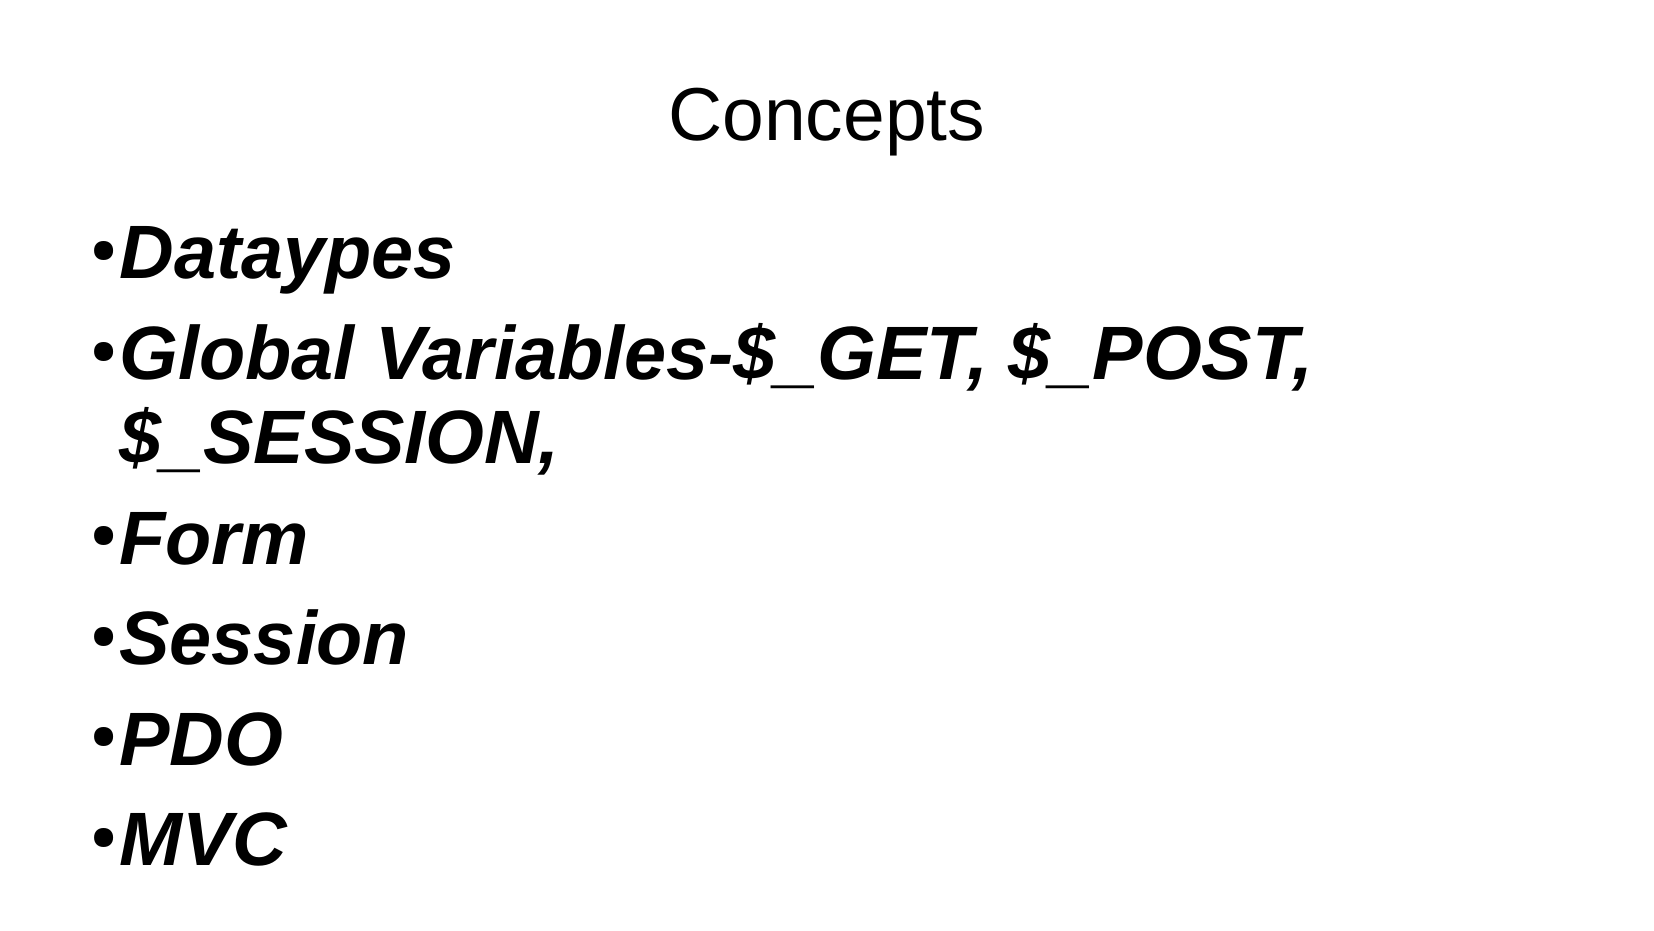

# Concepts
Dataypes
Global Variables-$_GET, $_POST, $_SESSION,
Form
Session
PDO
MVC